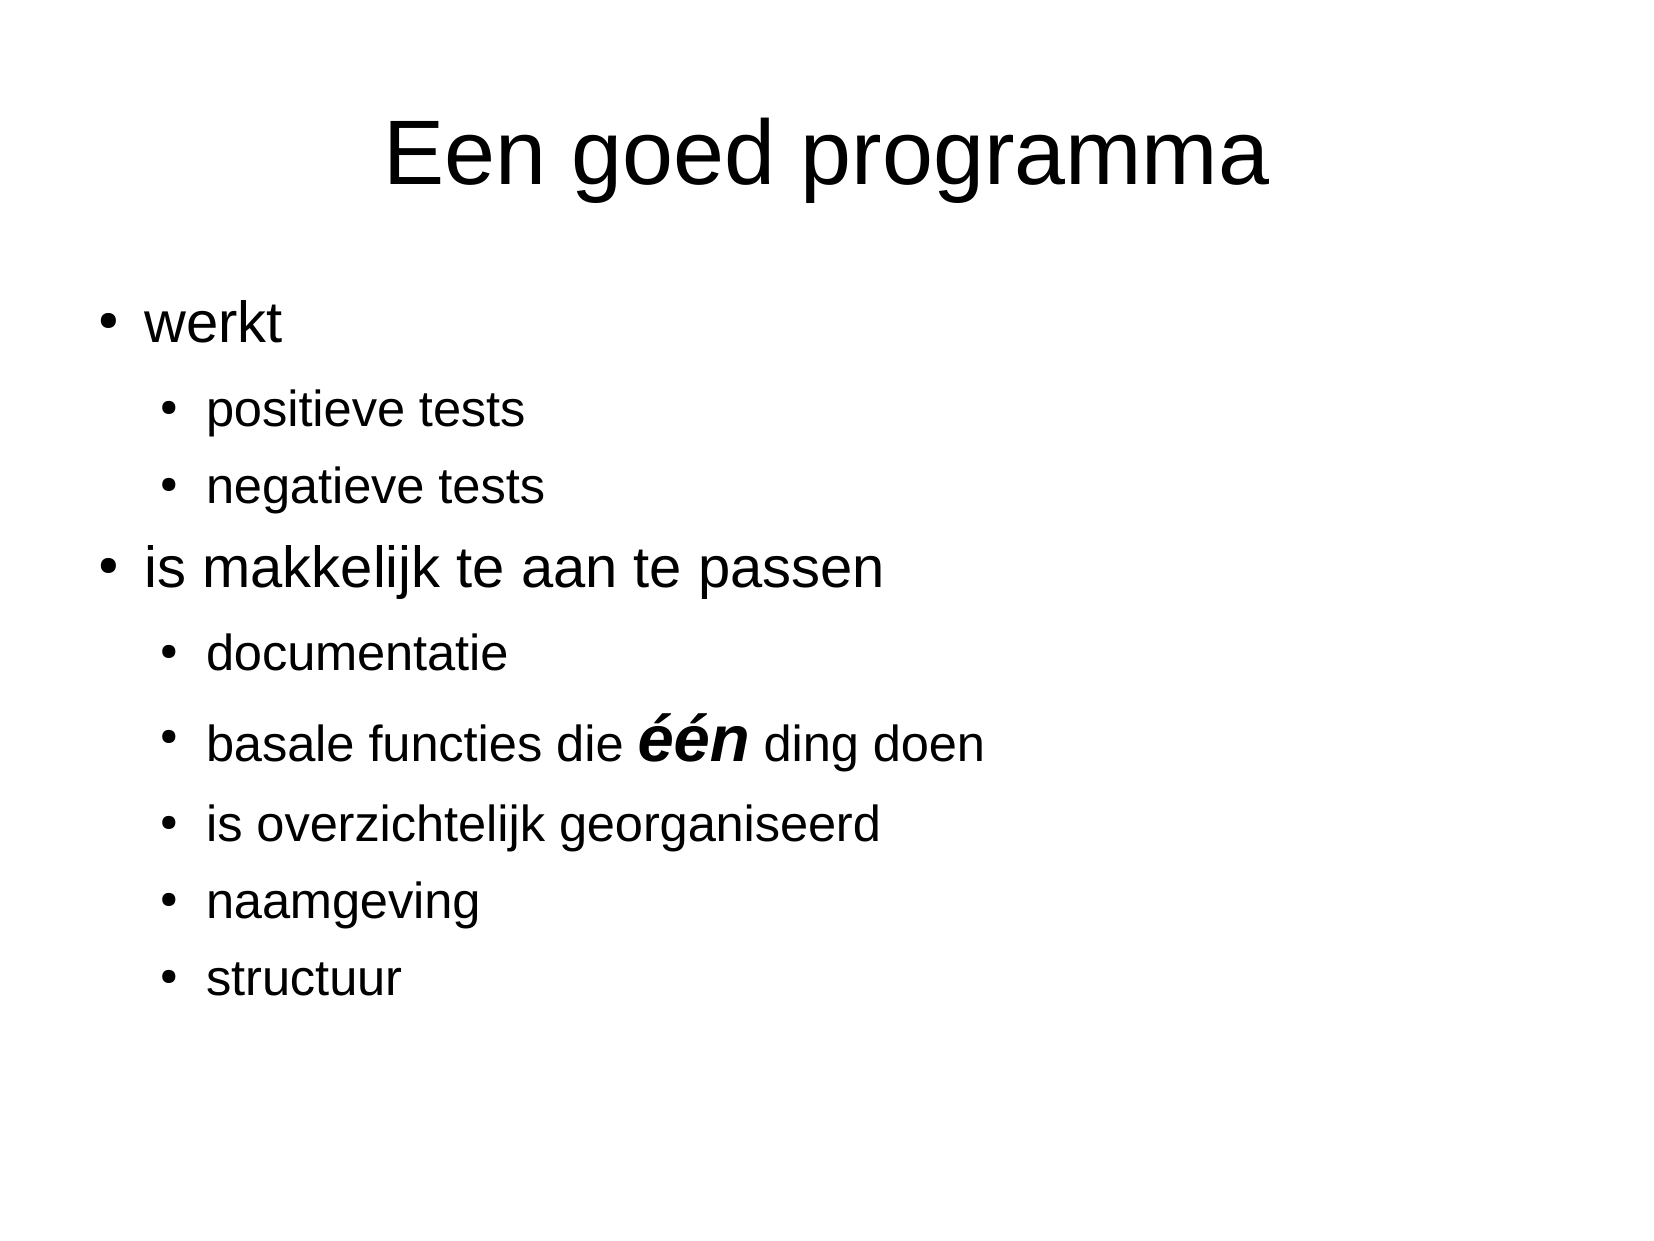

# Een goed programma
werkt
positieve tests
negatieve tests
is makkelijk te aan te passen
documentatie
basale functies die één ding doen
is overzichtelijk georganiseerd
naamgeving
structuur